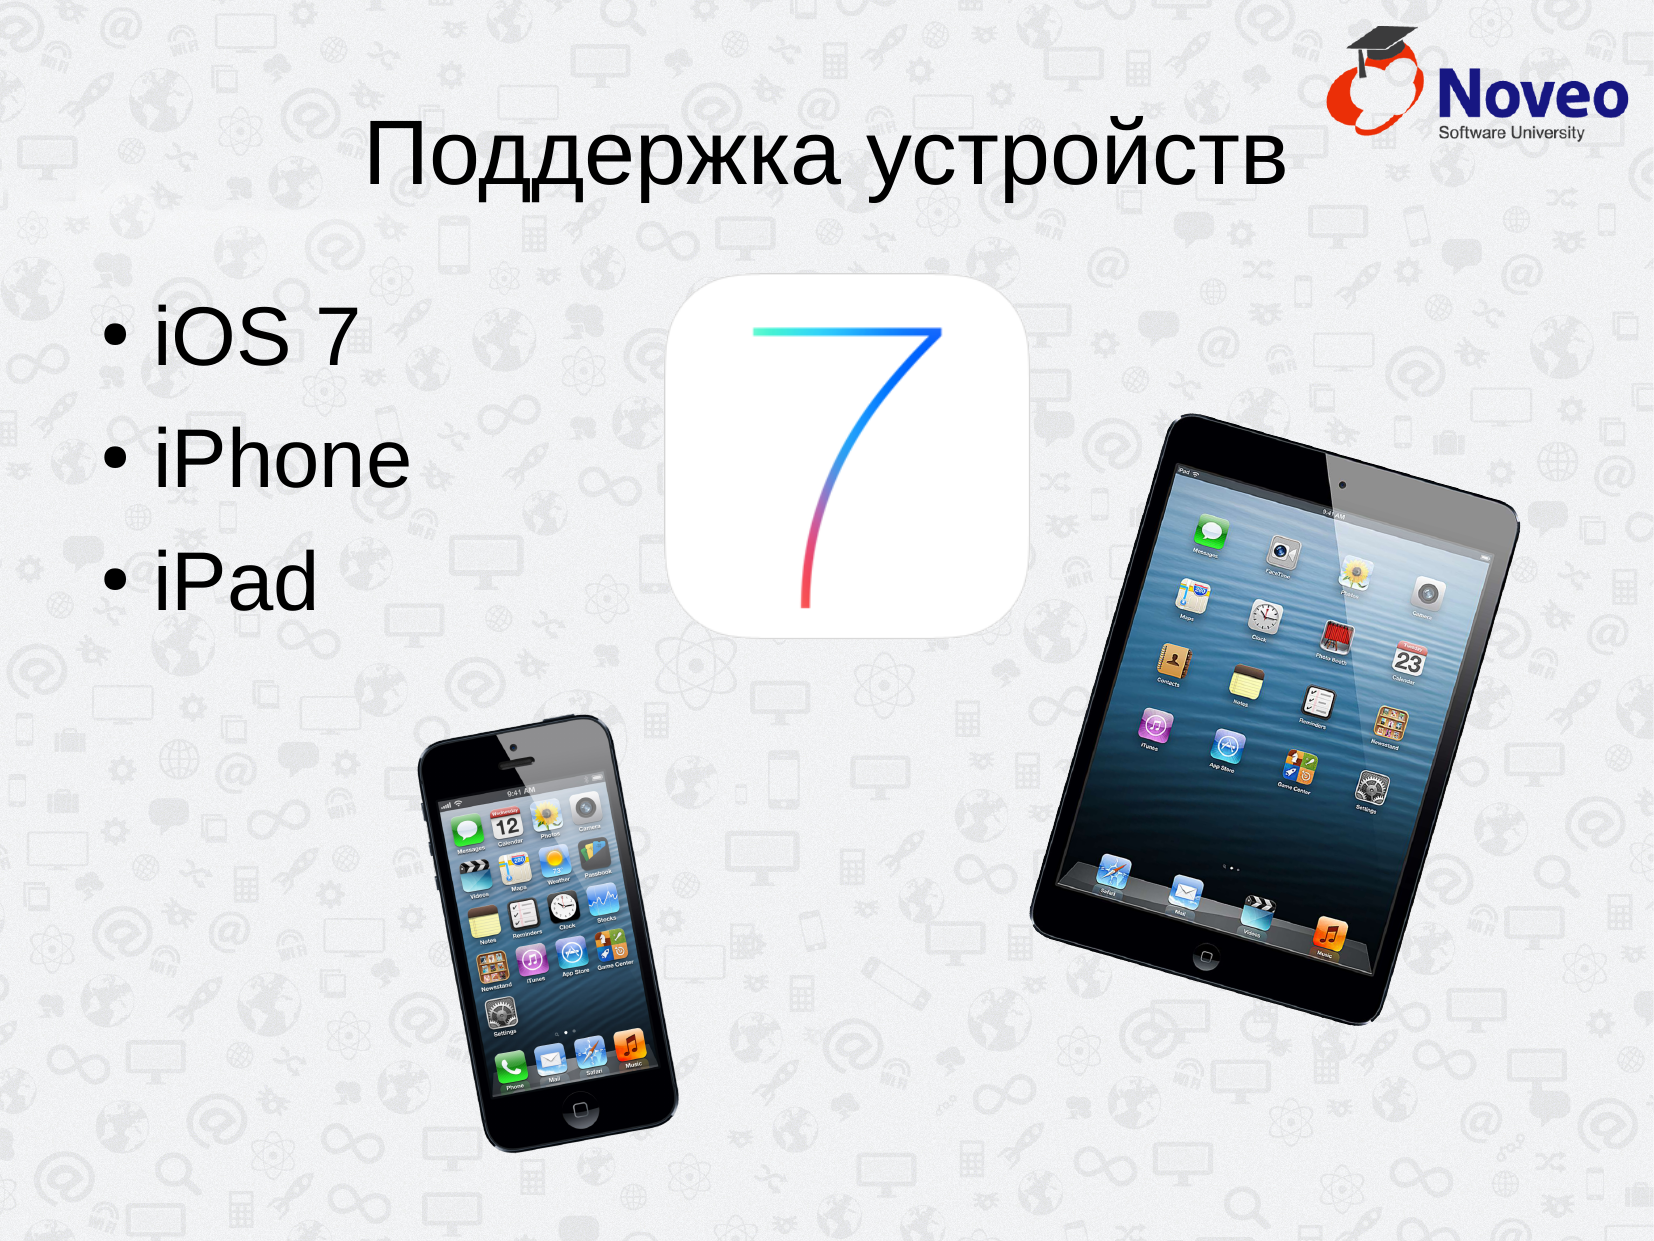

# Поддержка устройств
iOS 7
iPhone
iPad